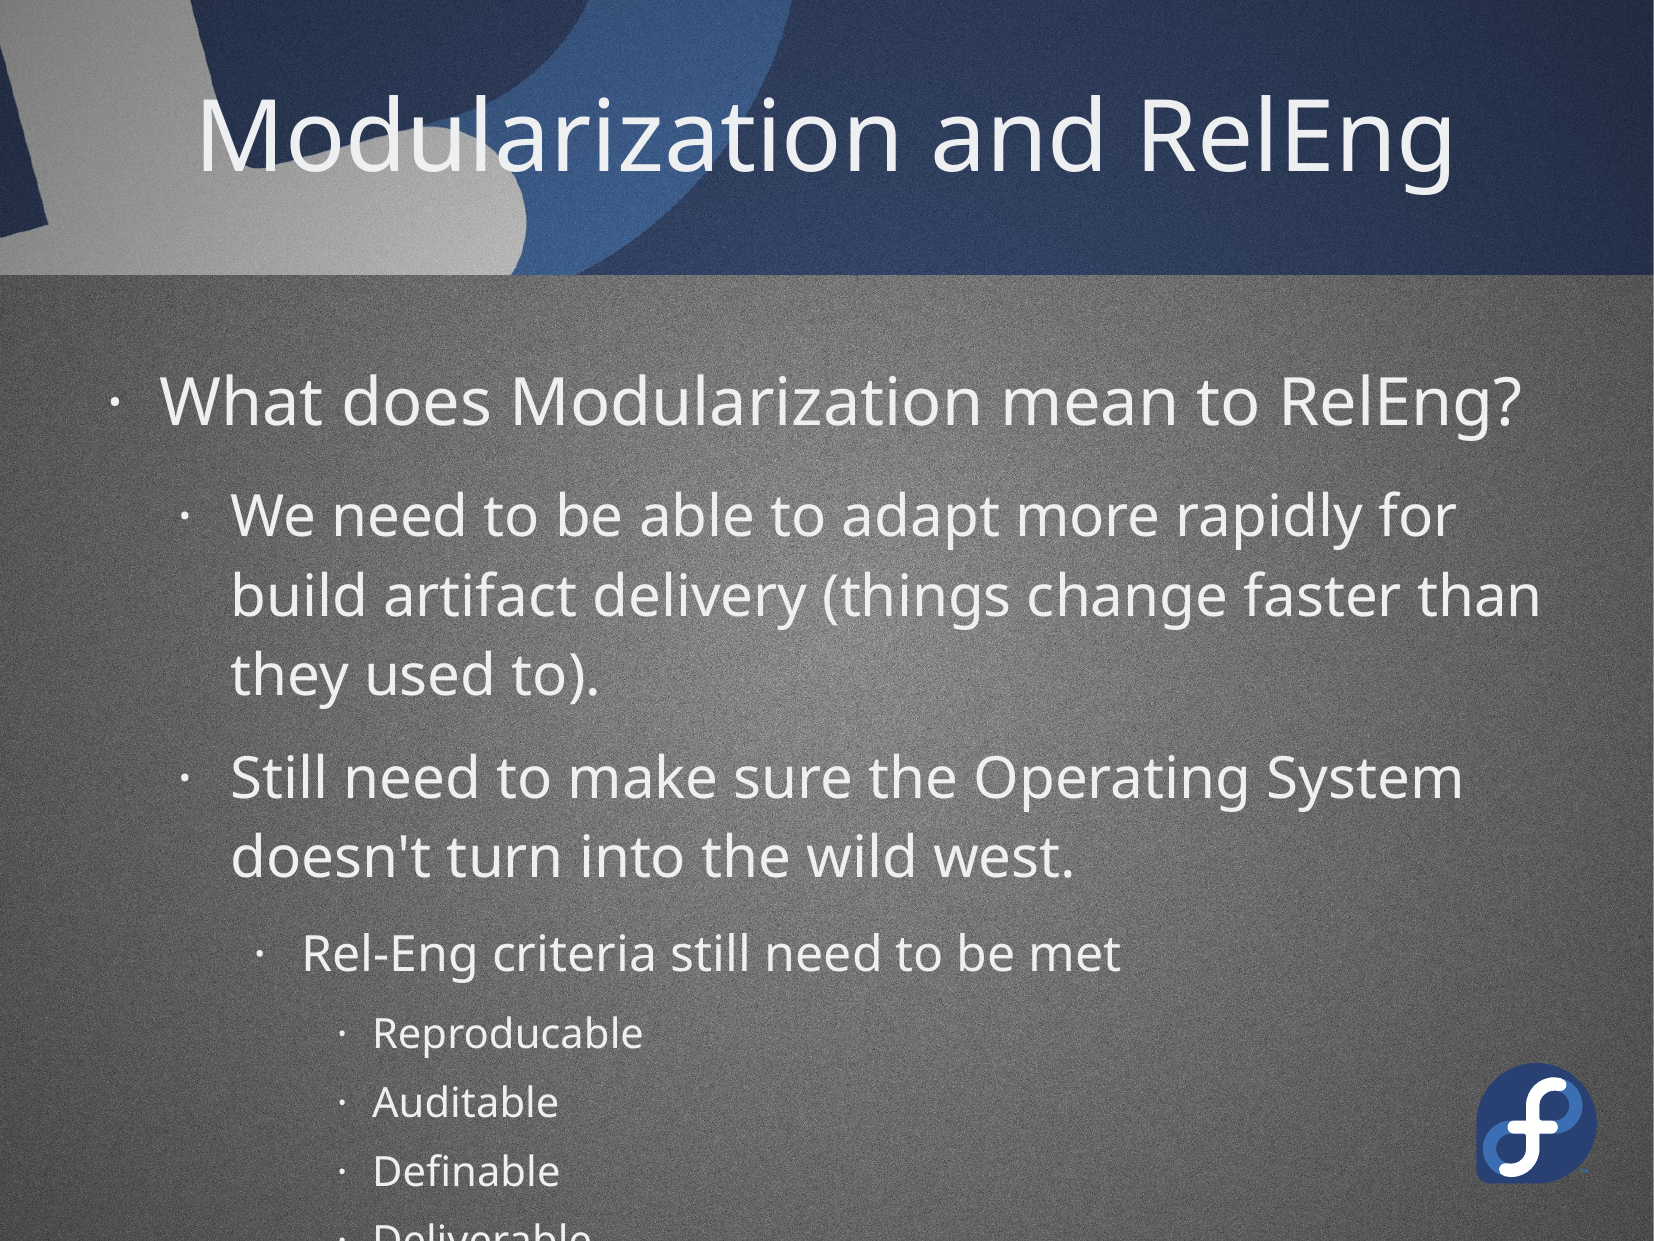

# Modularization and RelEng
What does Modularization mean to RelEng?
We need to be able to adapt more rapidly for build artifact delivery (things change faster than they used to).
Still need to make sure the Operating System doesn't turn into the wild west.
Rel-Eng criteria still need to be met
Reproducable
Auditable
Definable
Deliverable